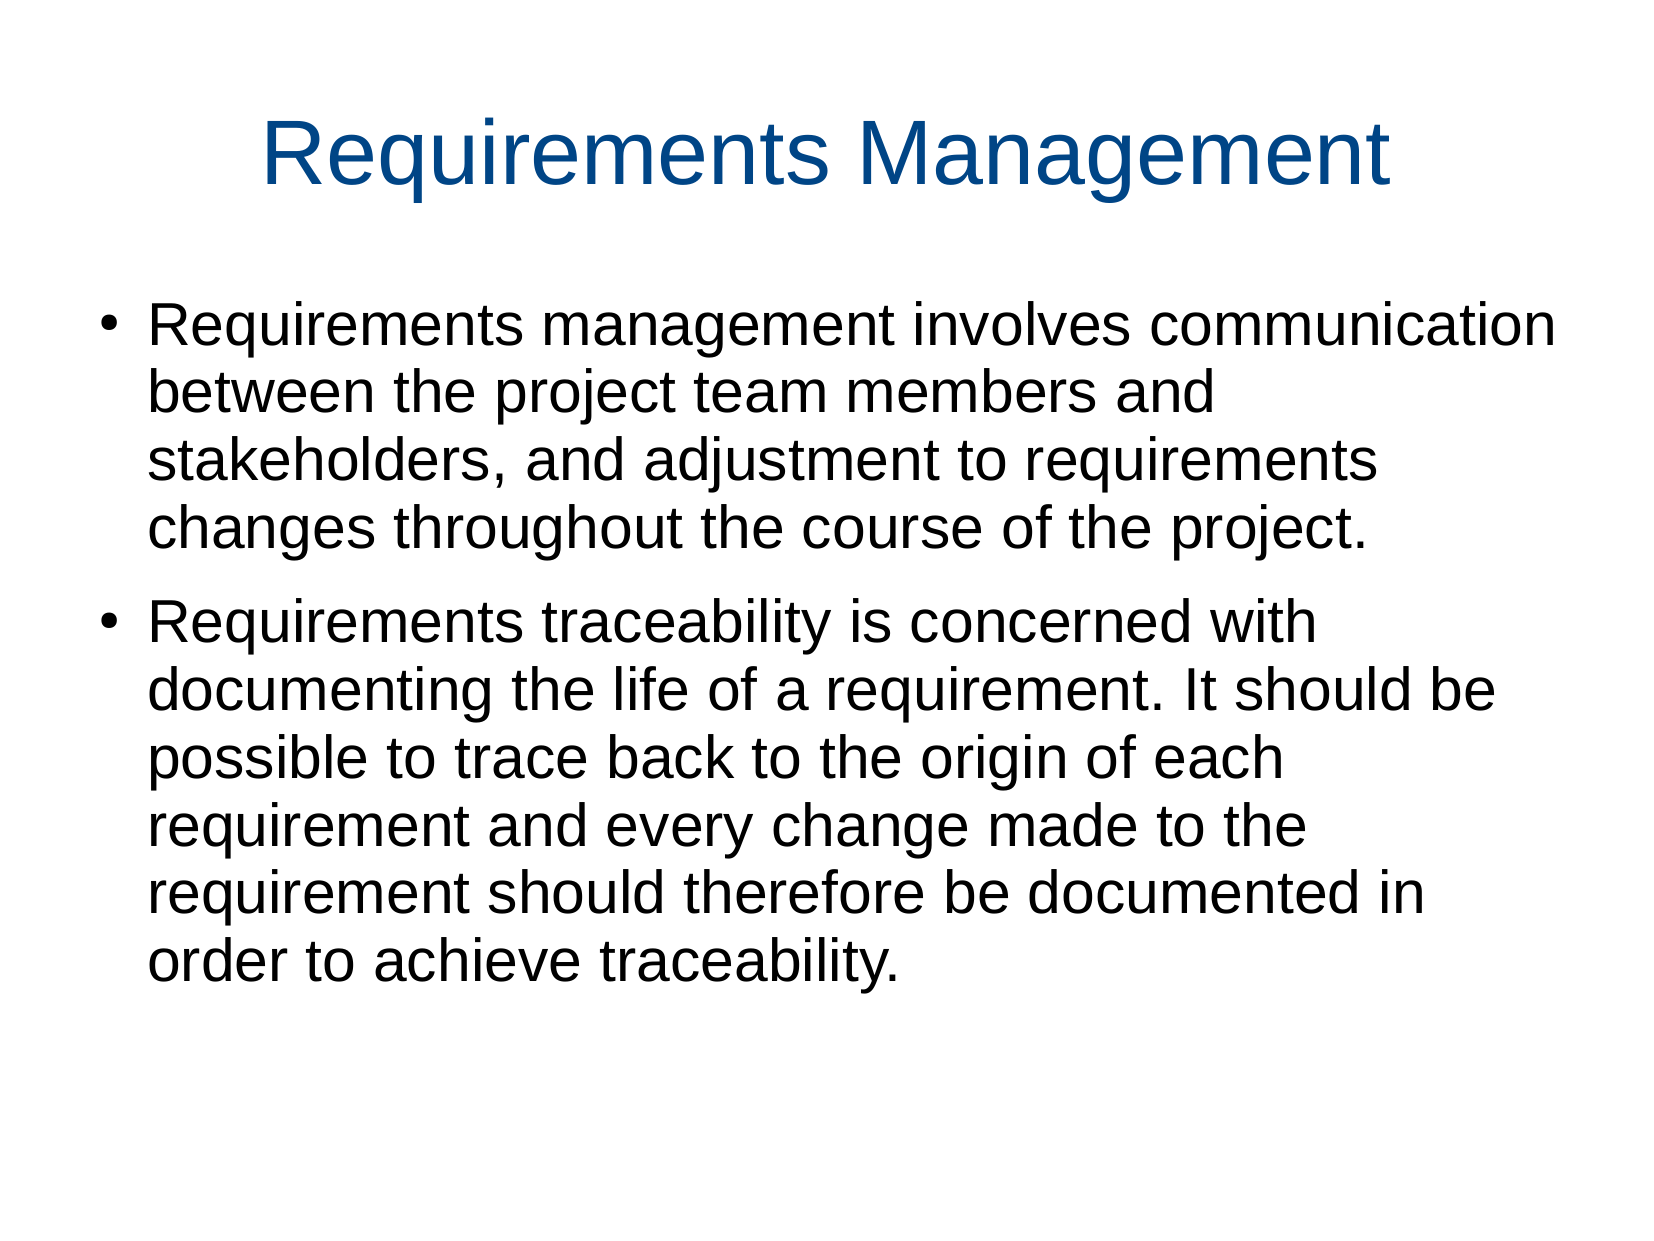

# Requirements Management
Requirements management involves communication between the project team members and stakeholders, and adjustment to requirements changes throughout the course of the project.
Requirements traceability is concerned with documenting the life of a requirement. It should be possible to trace back to the origin of each requirement and every change made to the requirement should therefore be documented in order to achieve traceability.